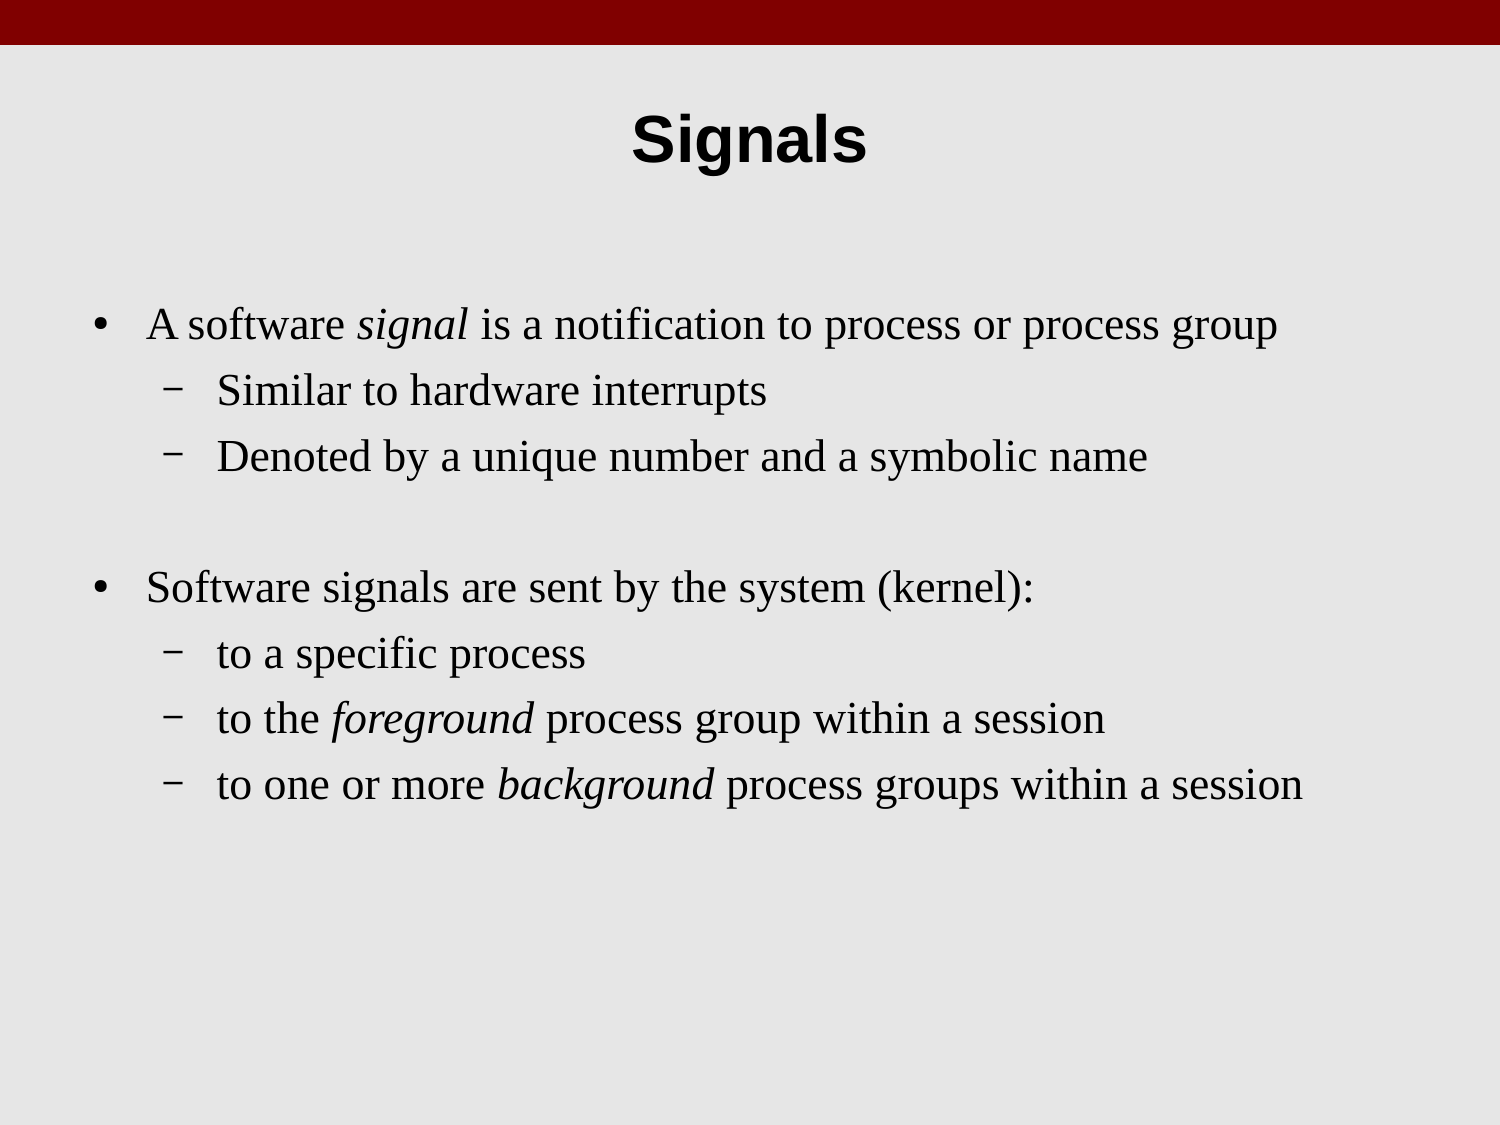

# Signals
A software signal is a notification to process or process group
Similar to hardware interrupts
Denoted by a unique number and a symbolic name
Software signals are sent by the system (kernel):
to a specific process
to the foreground process group within a session
to one or more background process groups within a session